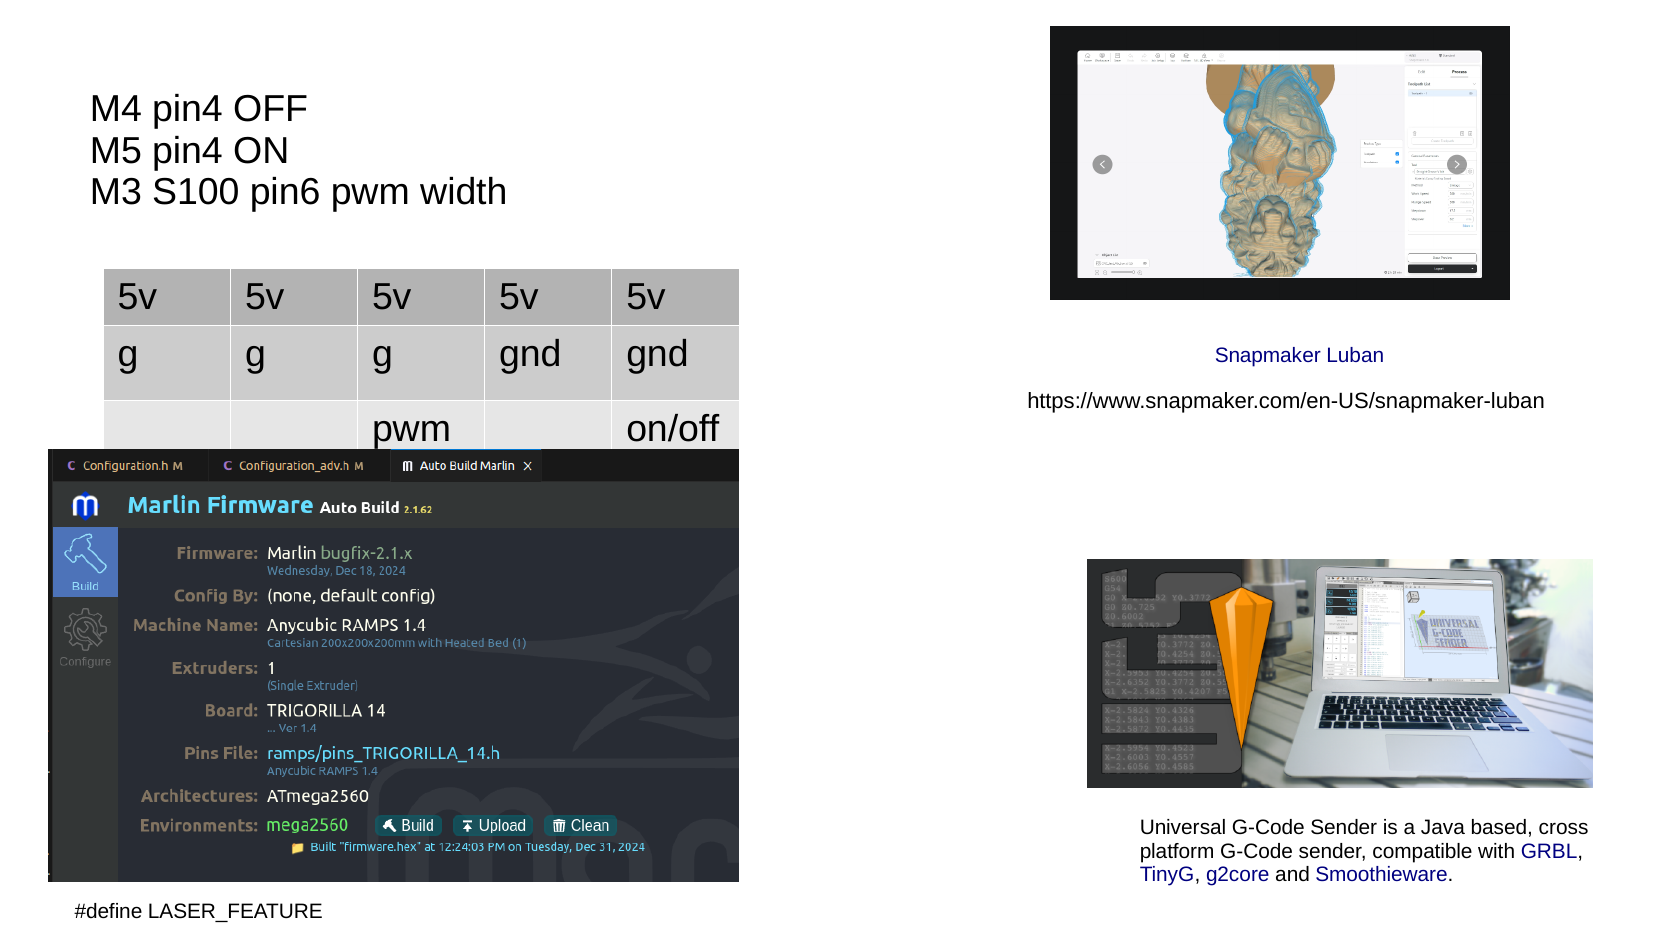

M4 pin4 OFF
M5 pin4 ON
M3 S100 pin6 pwm width
| 5v | 5v | 5v | 5v | 5v |
| --- | --- | --- | --- | --- |
| g | g | g | gnd | gnd |
| | | pwm | | on/off |
Snapmaker Luban
https://www.snapmaker.com/en-US/snapmaker-luban
Universal G-Code Sender is a Java based, cross platform G-Code sender, compatible with GRBL, TinyG, g2core and Smoothieware.
#define LASER_FEATURE